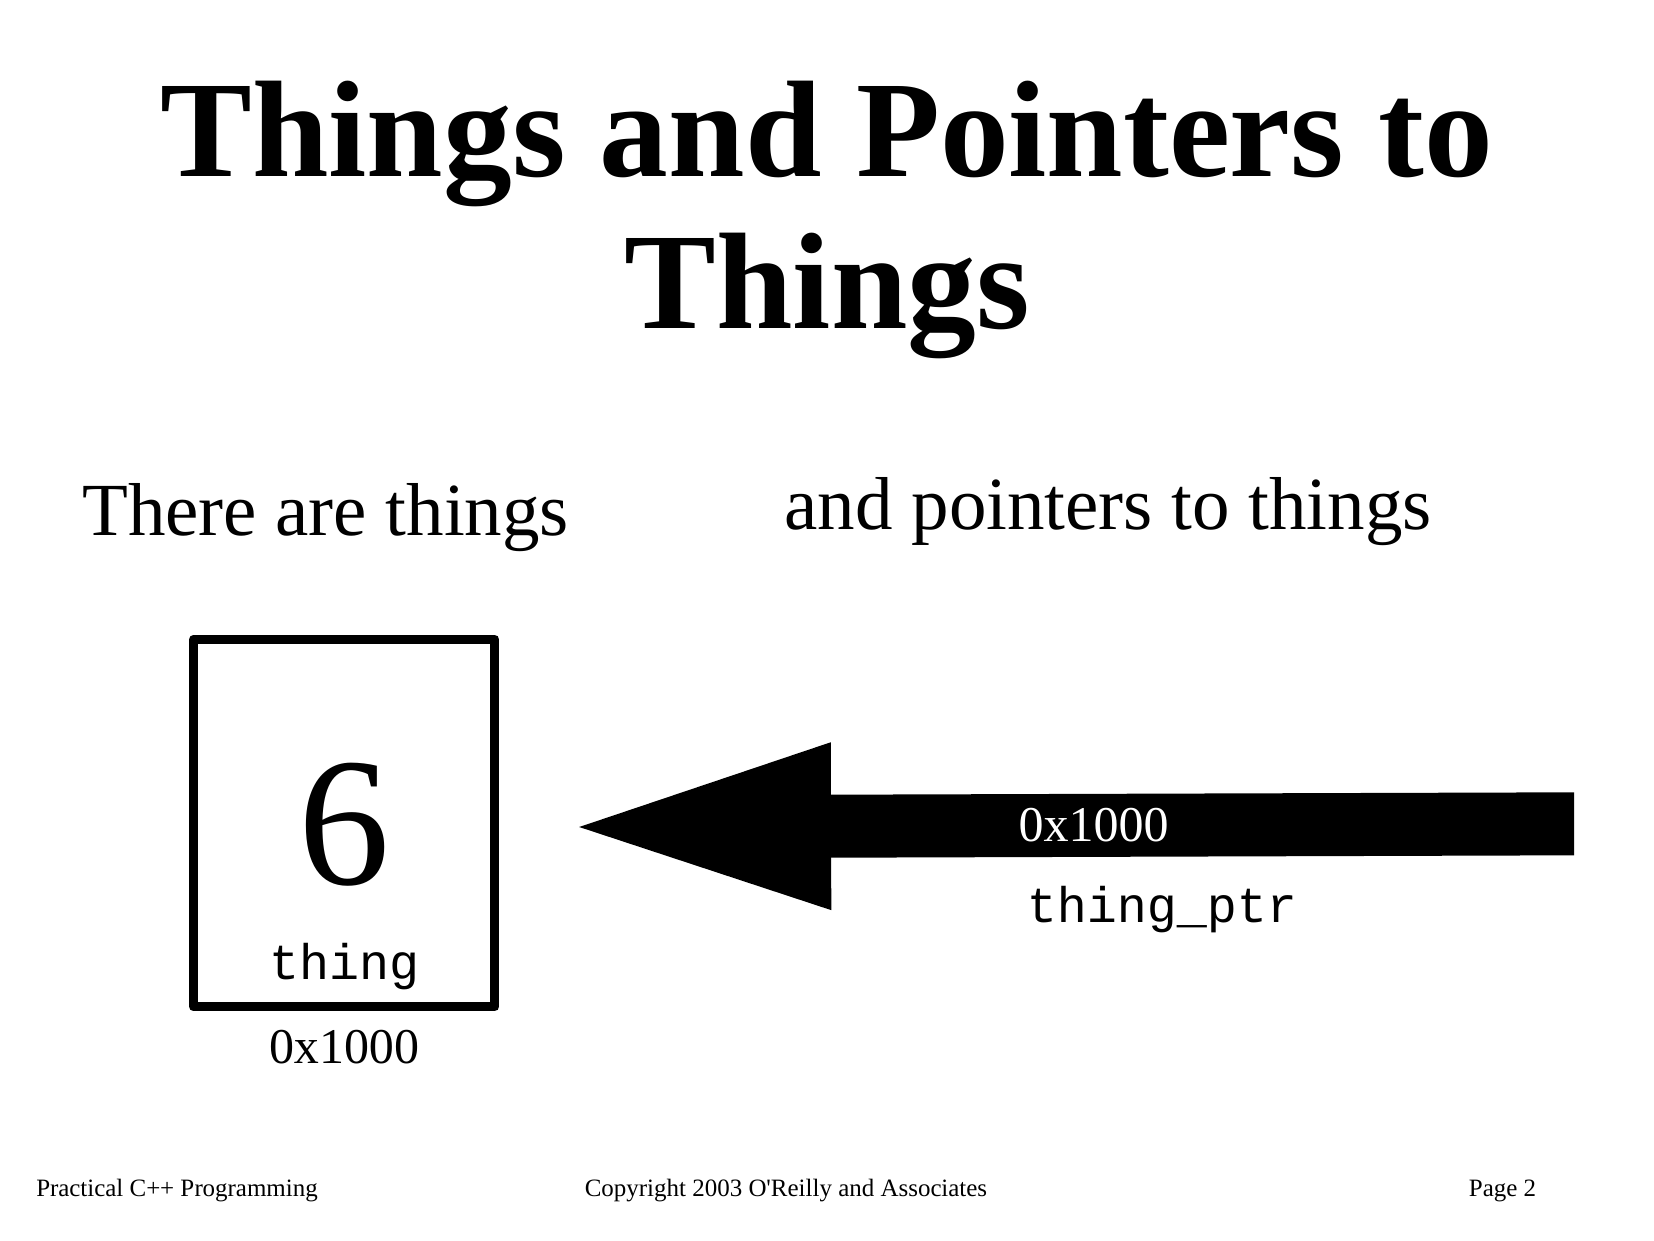

# Things and Pointers to Things
and pointers to things
There are things
6
thing
0x1000
0x1000
thing_ptr